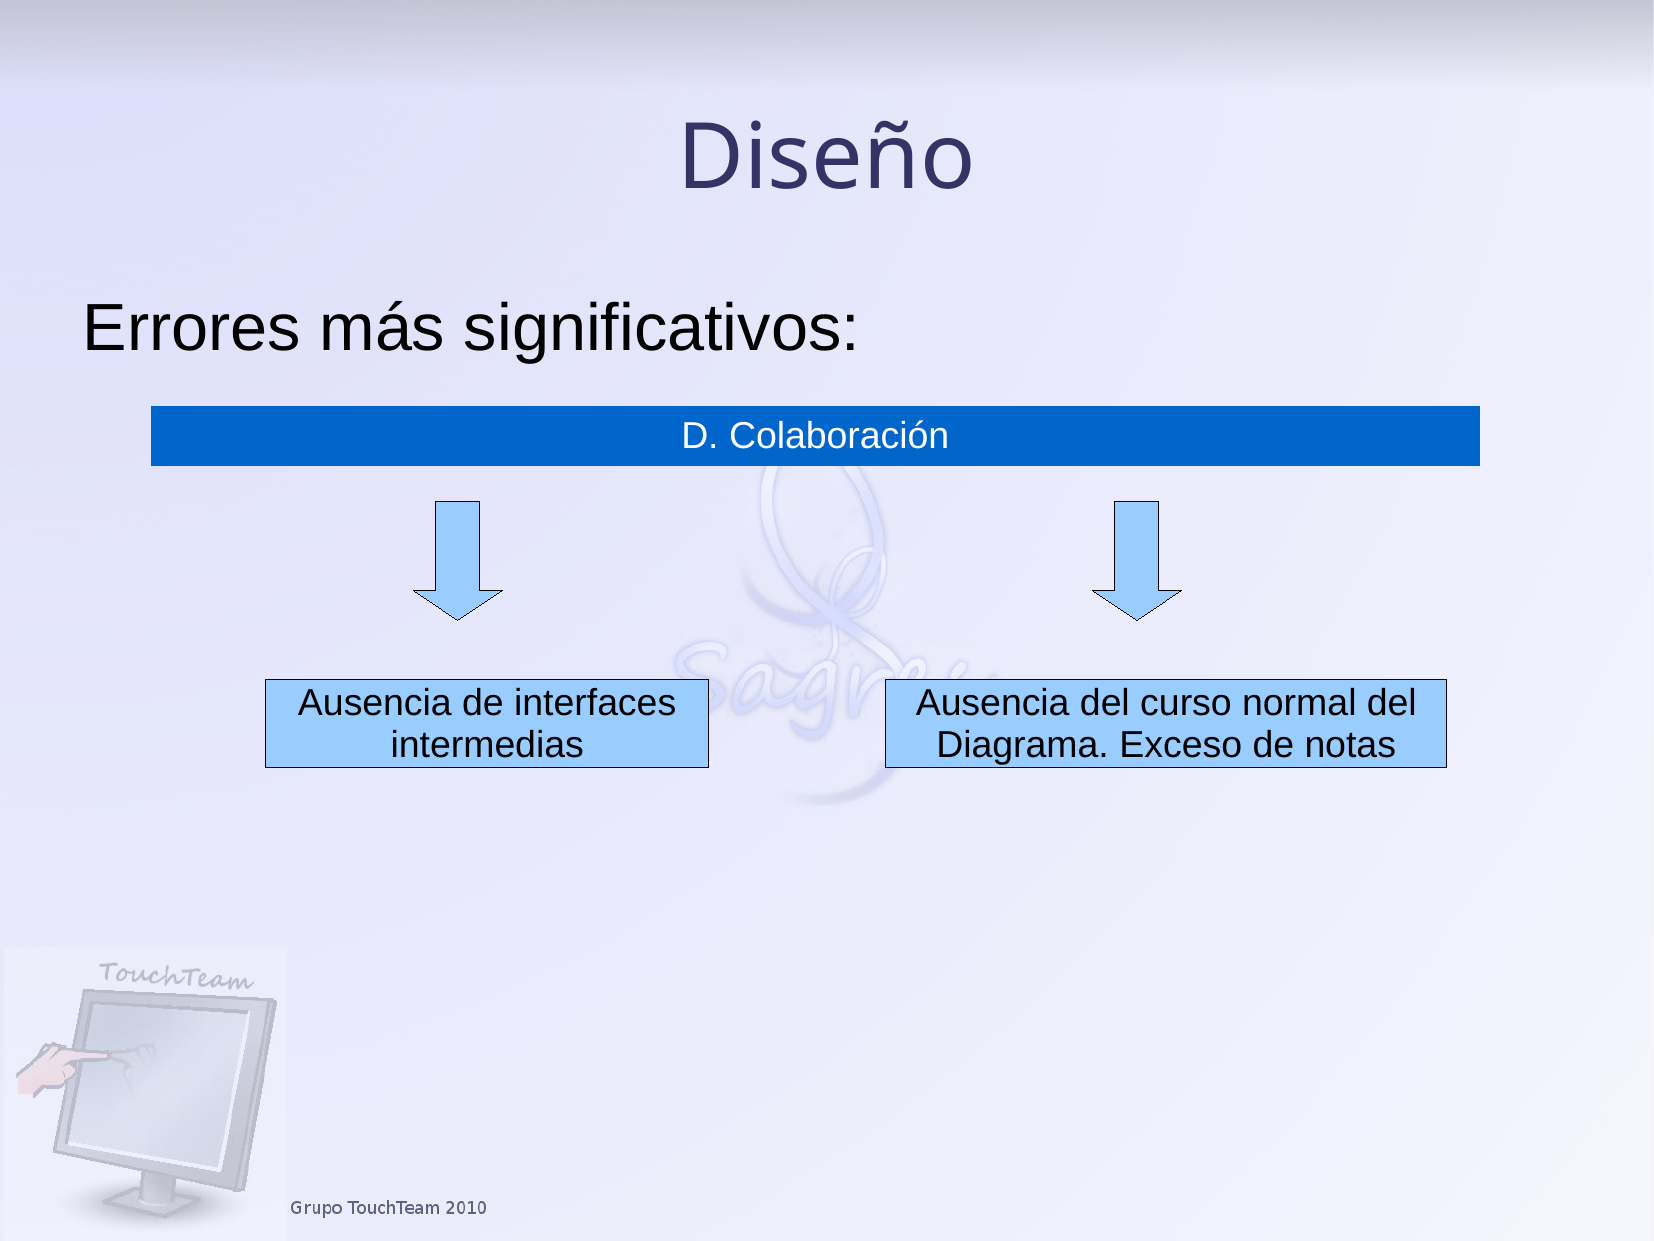

# Diseño
Errores más significativos:
| D. Colaboración |
| --- |
Ausencia de interfaces
intermedias
Ausencia del curso normal del
Diagrama. Exceso de notas